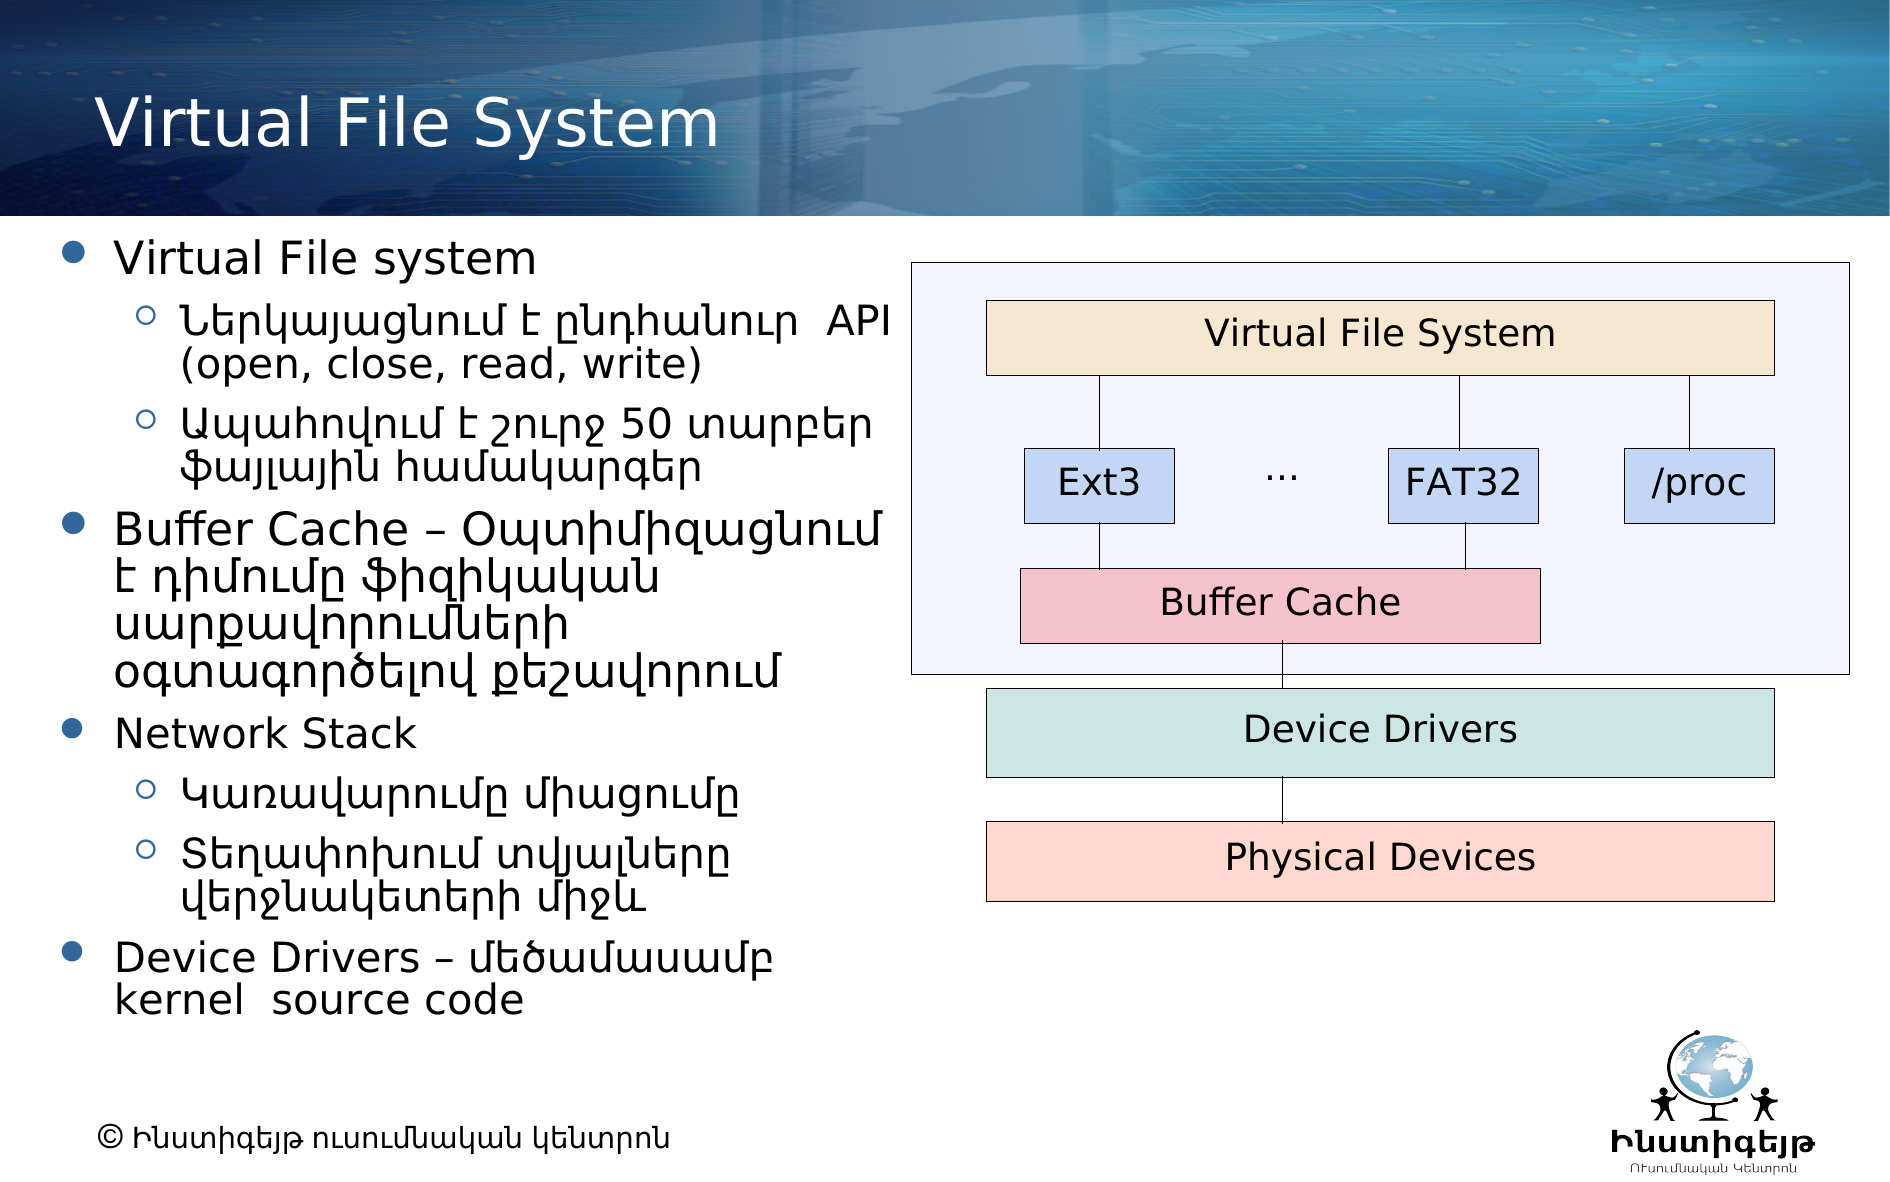

# Virtual File System
Virtual File system
Ներկայացնում է ընդհանուր API (open, close, read, write)
Ապահովում է շուրջ 50 տարբեր ֆայլային համակարգեր
Buffer Cache – Օպտիմիզացնում է դիմումը ֆիզիկական սարքավորումների օգտագործելով քեշավորում
Network Stack
Կառավարումը միացումը
Տեղափոխում տվյալները վերջնակետերի միջև
Device Drivers – մեծամասամբ kernel source code
Virtual File System
Ext3
...
FAT32
/proc
Buffer Cache
Device Drivers
Physical Devices